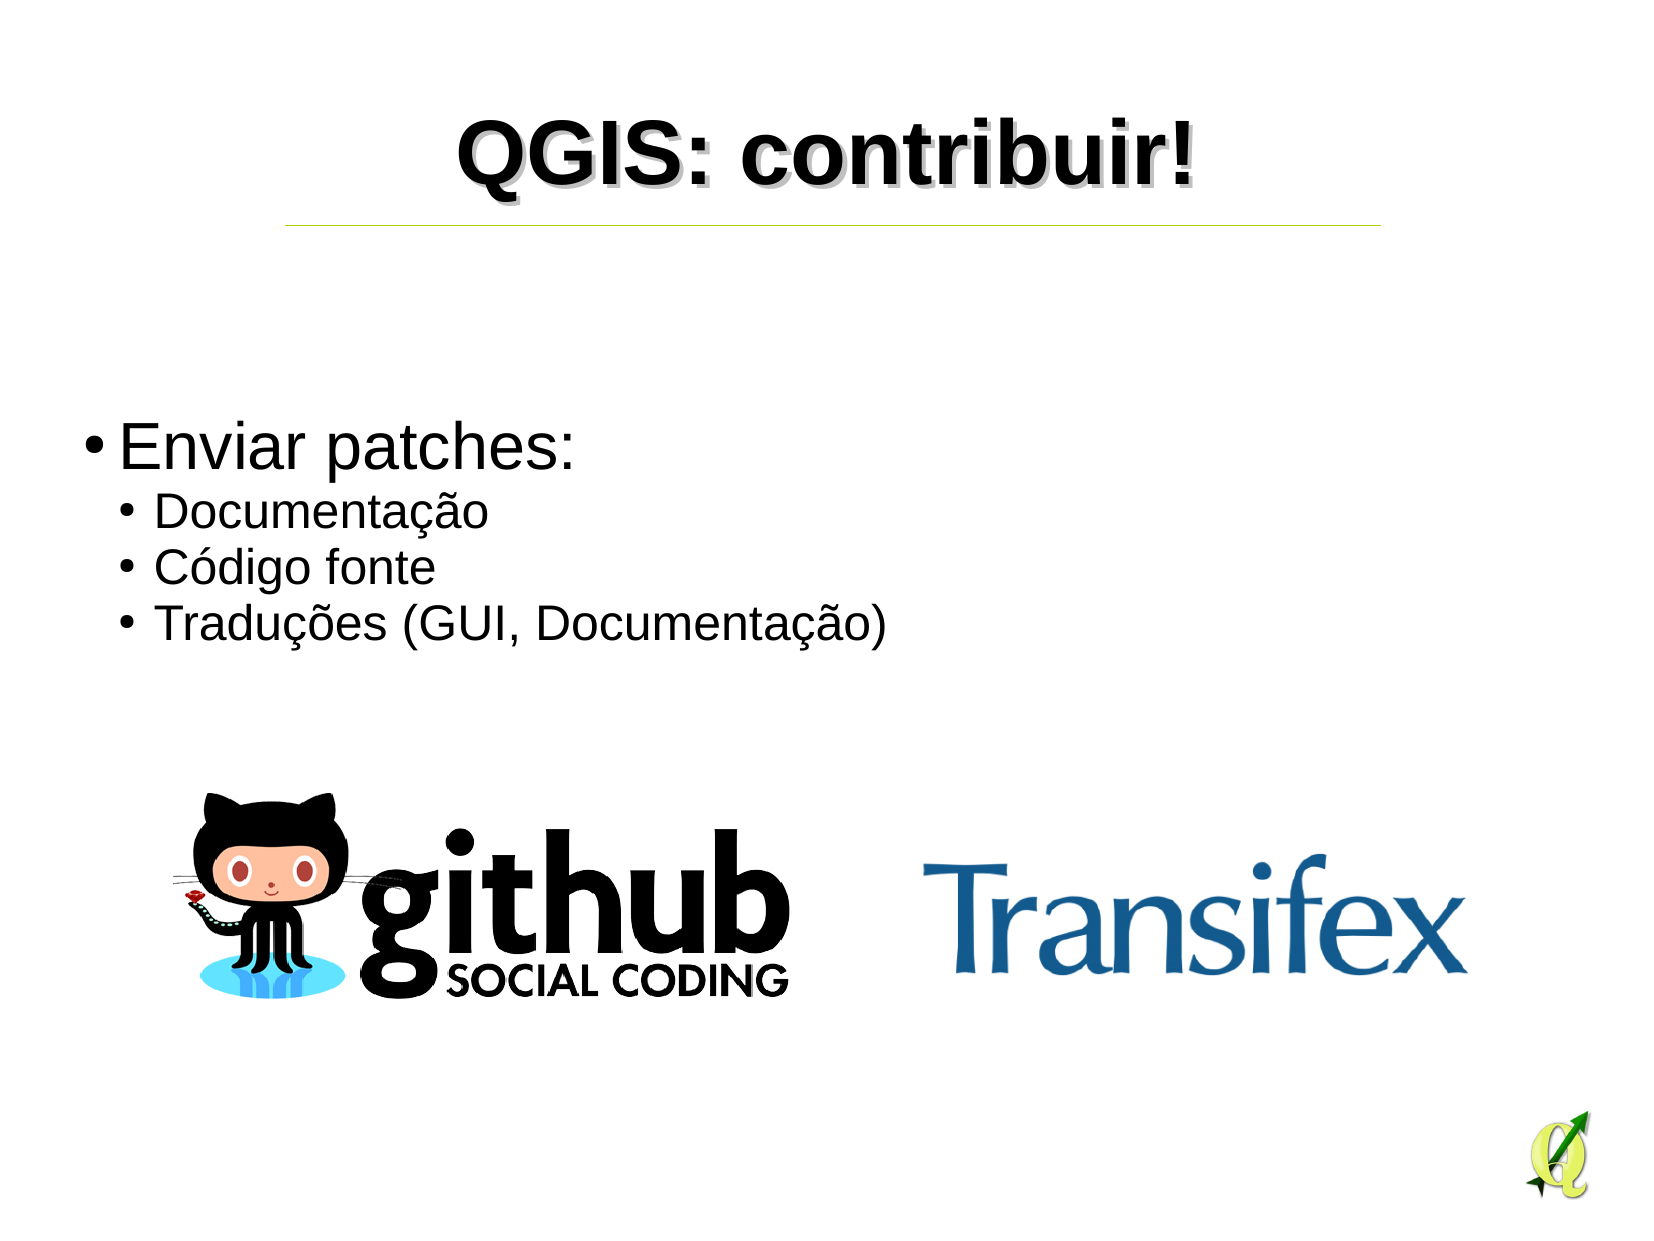

# QGIS: contribuir!
Enviar patches:
Documentação
Código fonte
Traduções (GUI, Documentação)